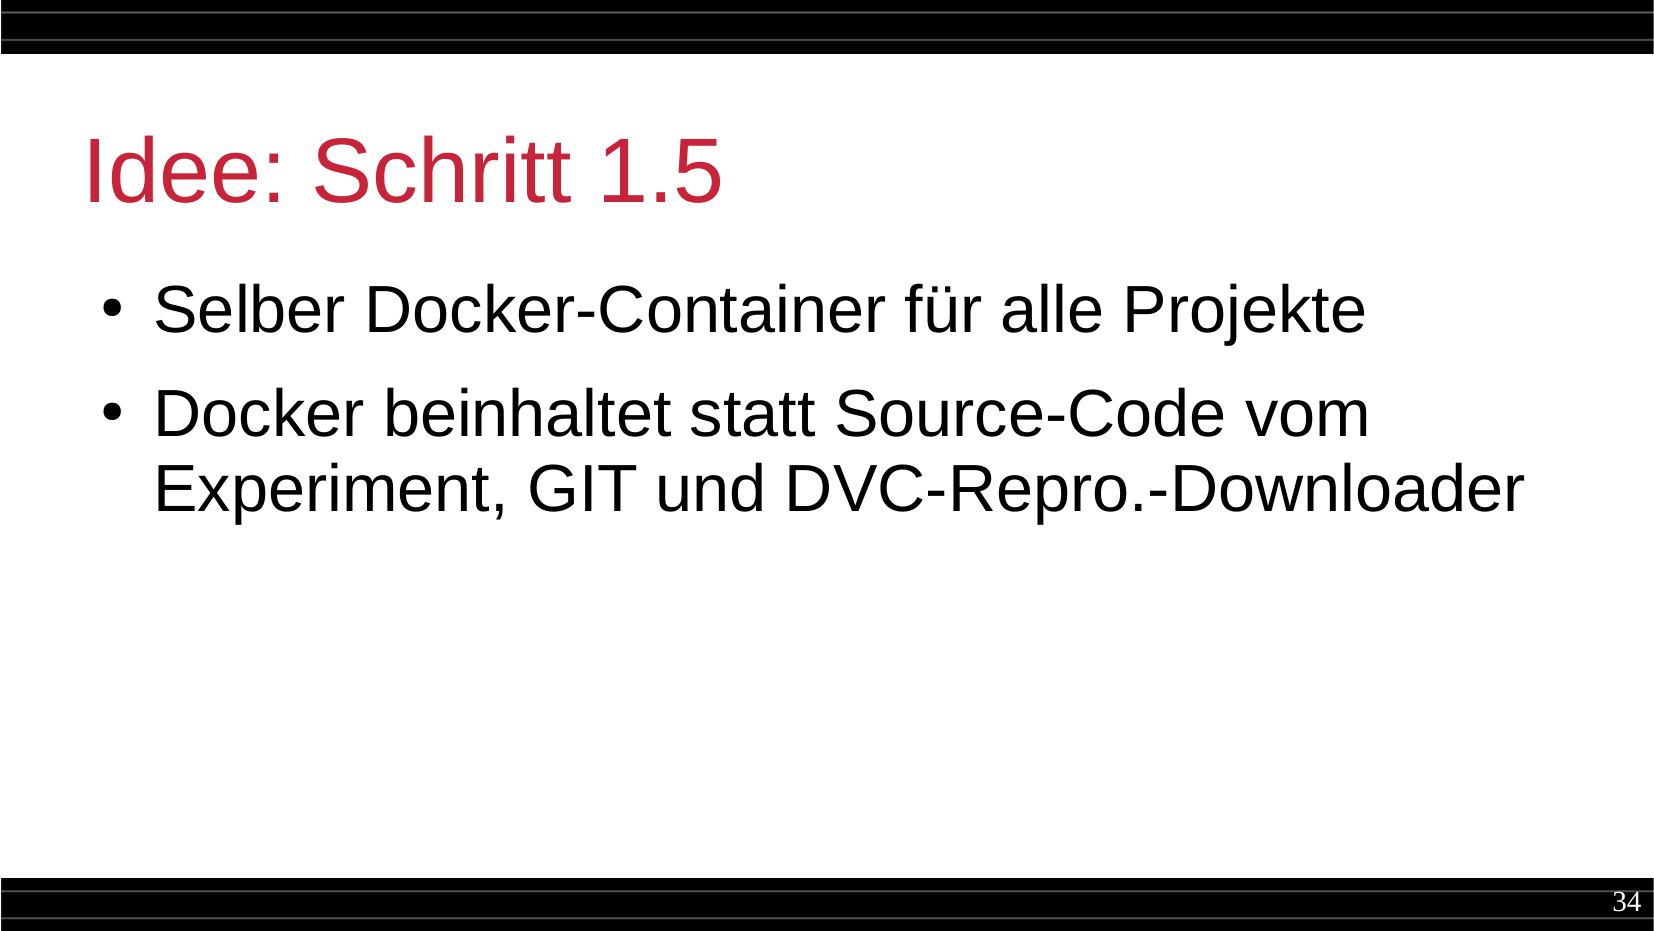

# Idee: Schritt 1.5
Selber Docker-Container für alle Projekte
Docker beinhaltet statt Source-Code vom Experiment, GIT und DVC-Repro.-Downloader